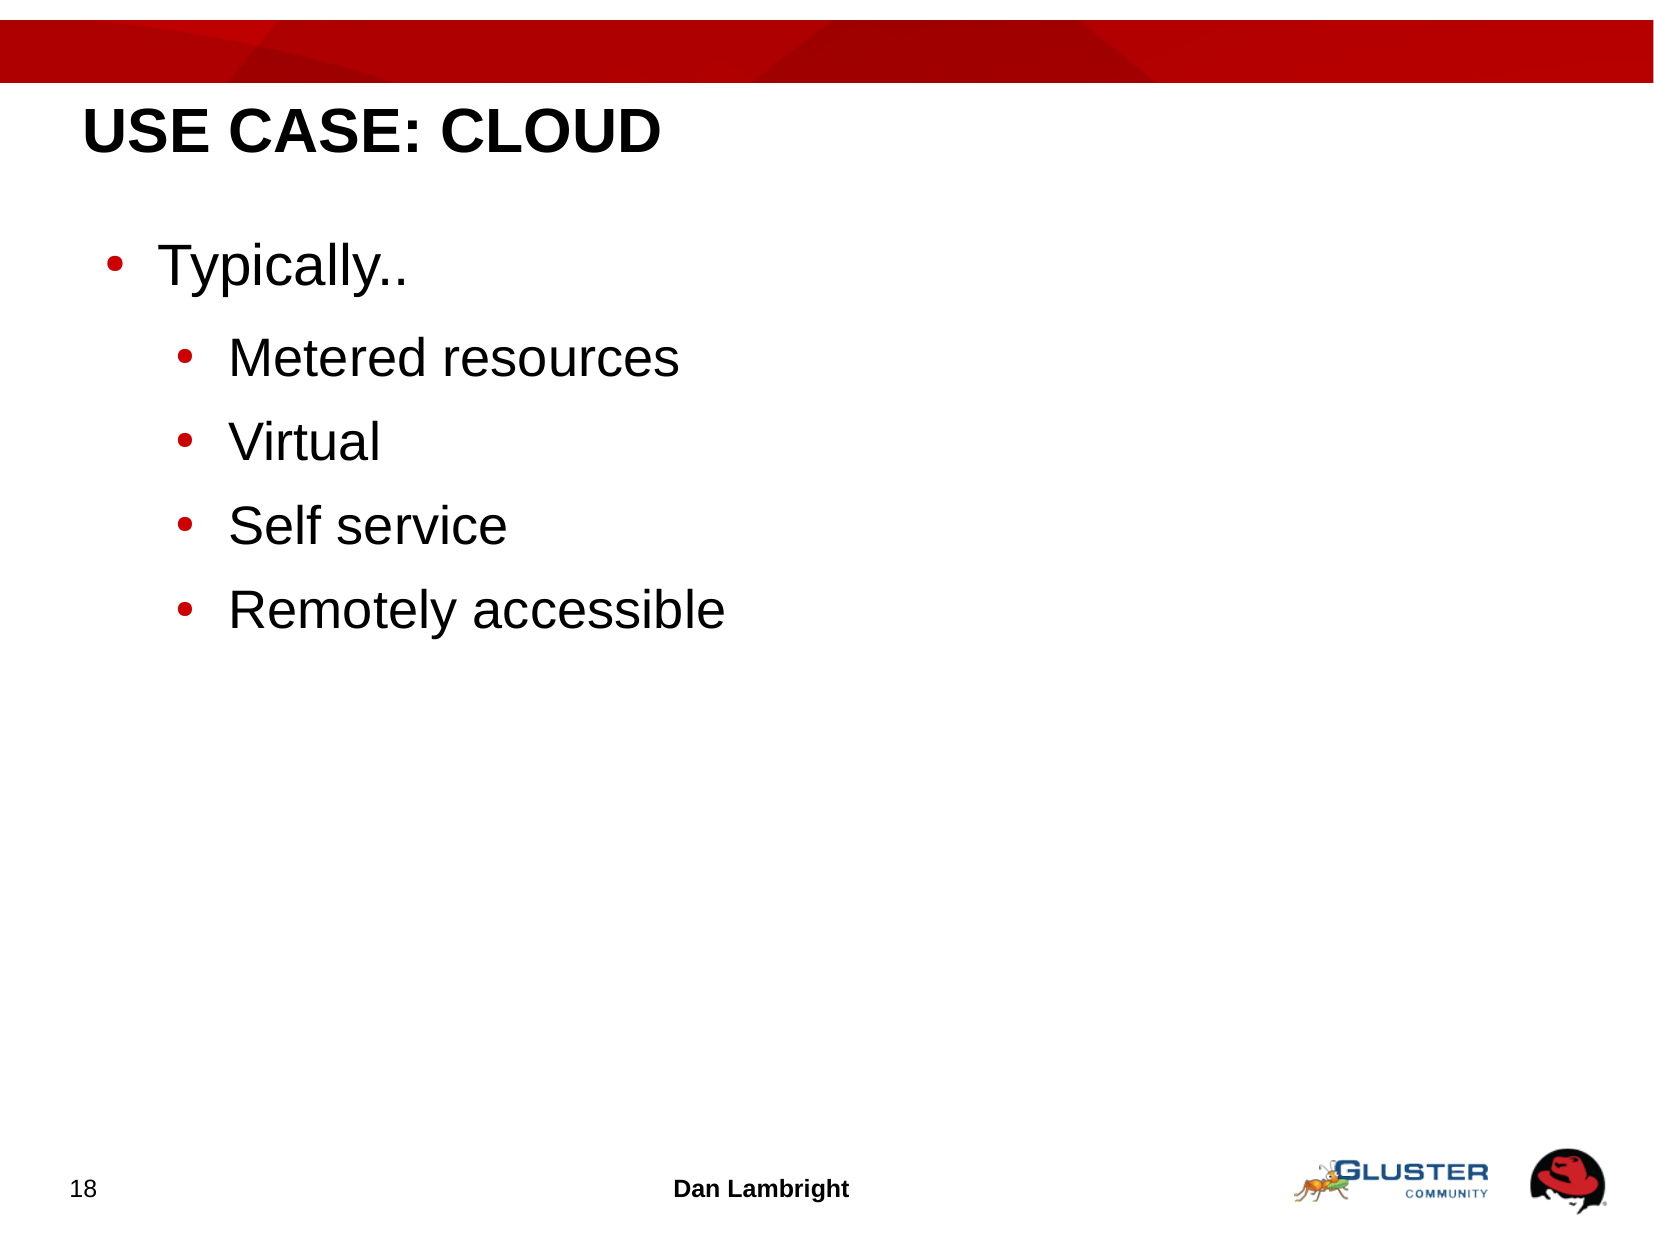

# USE CASE: CLOUD
Typically..
Metered resources
Virtual
Self service
Remotely accessible